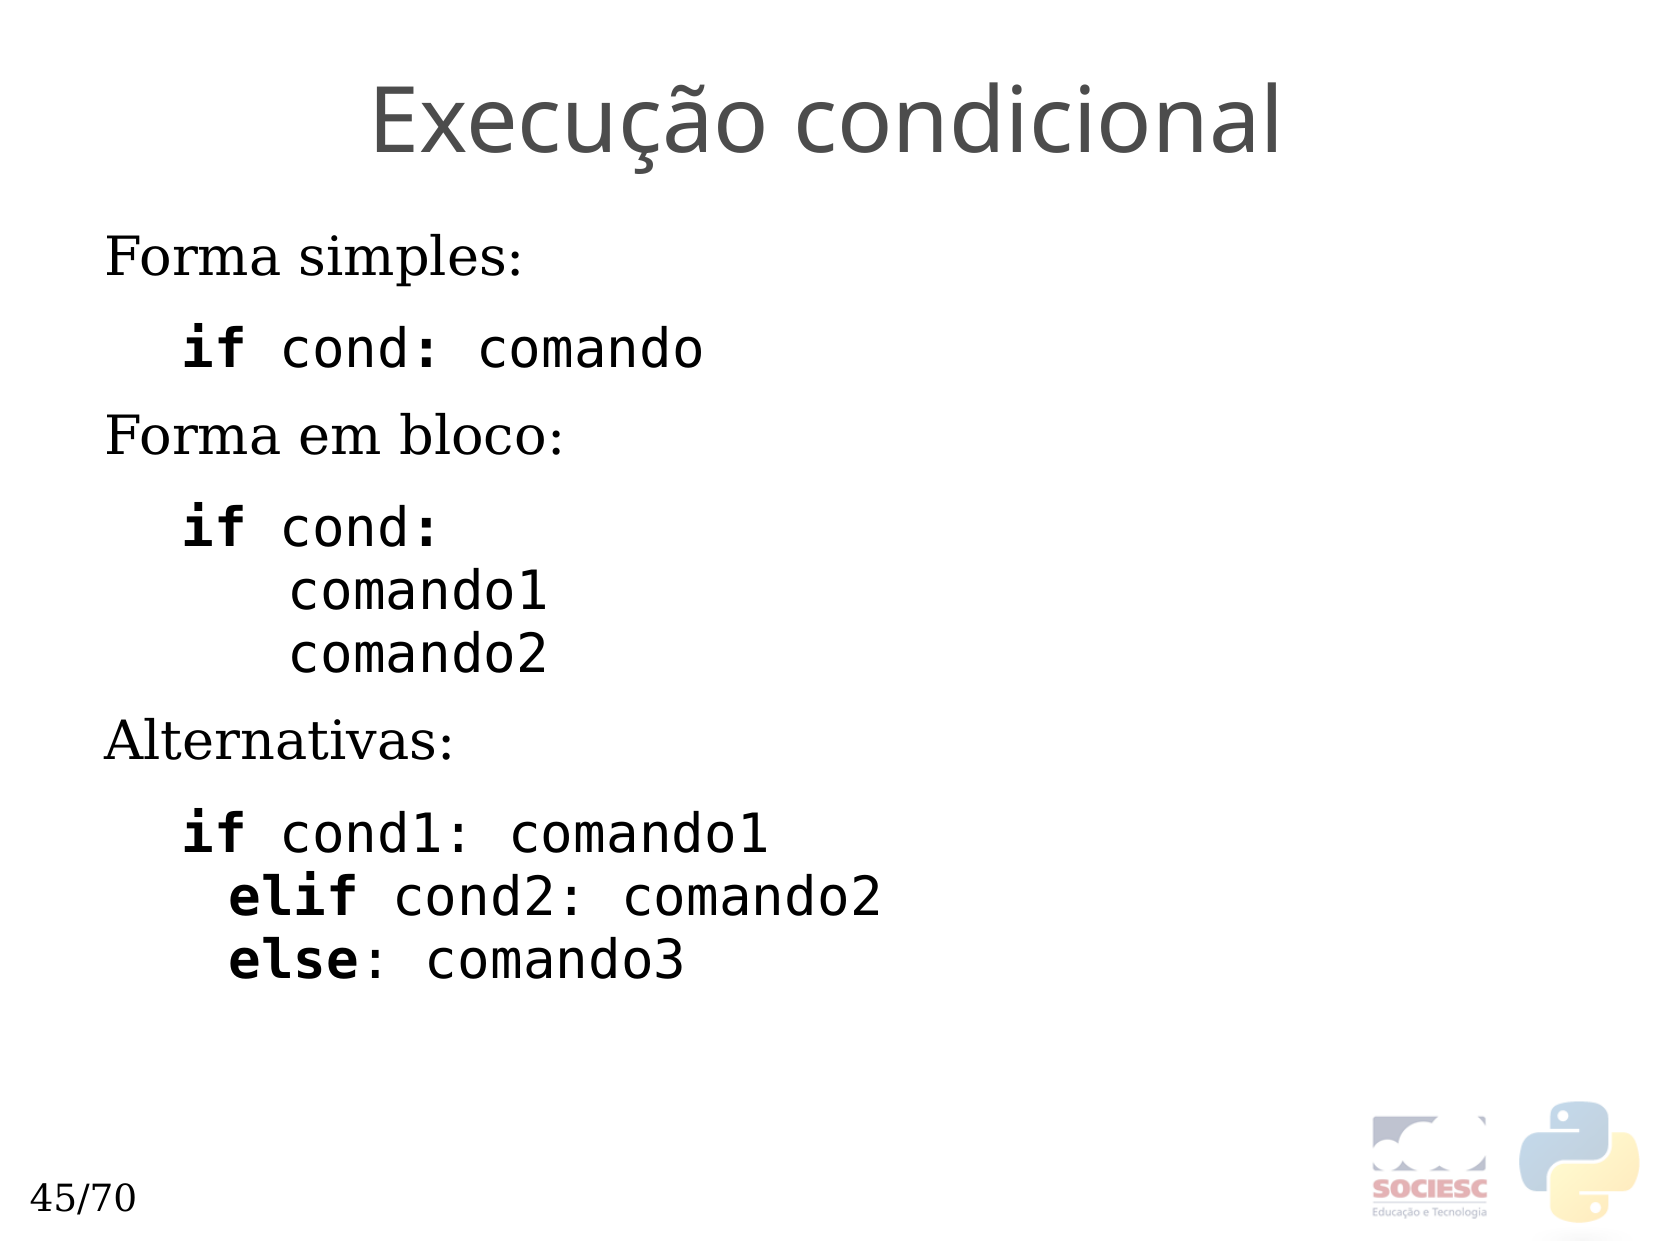

# Execução condicional
Forma simples:
if cond: comando
Forma em bloco:
if cond:
	comando1
	comando2
Alternativas:
if cond1: comando1
elif cond2: comando2
else: comando3